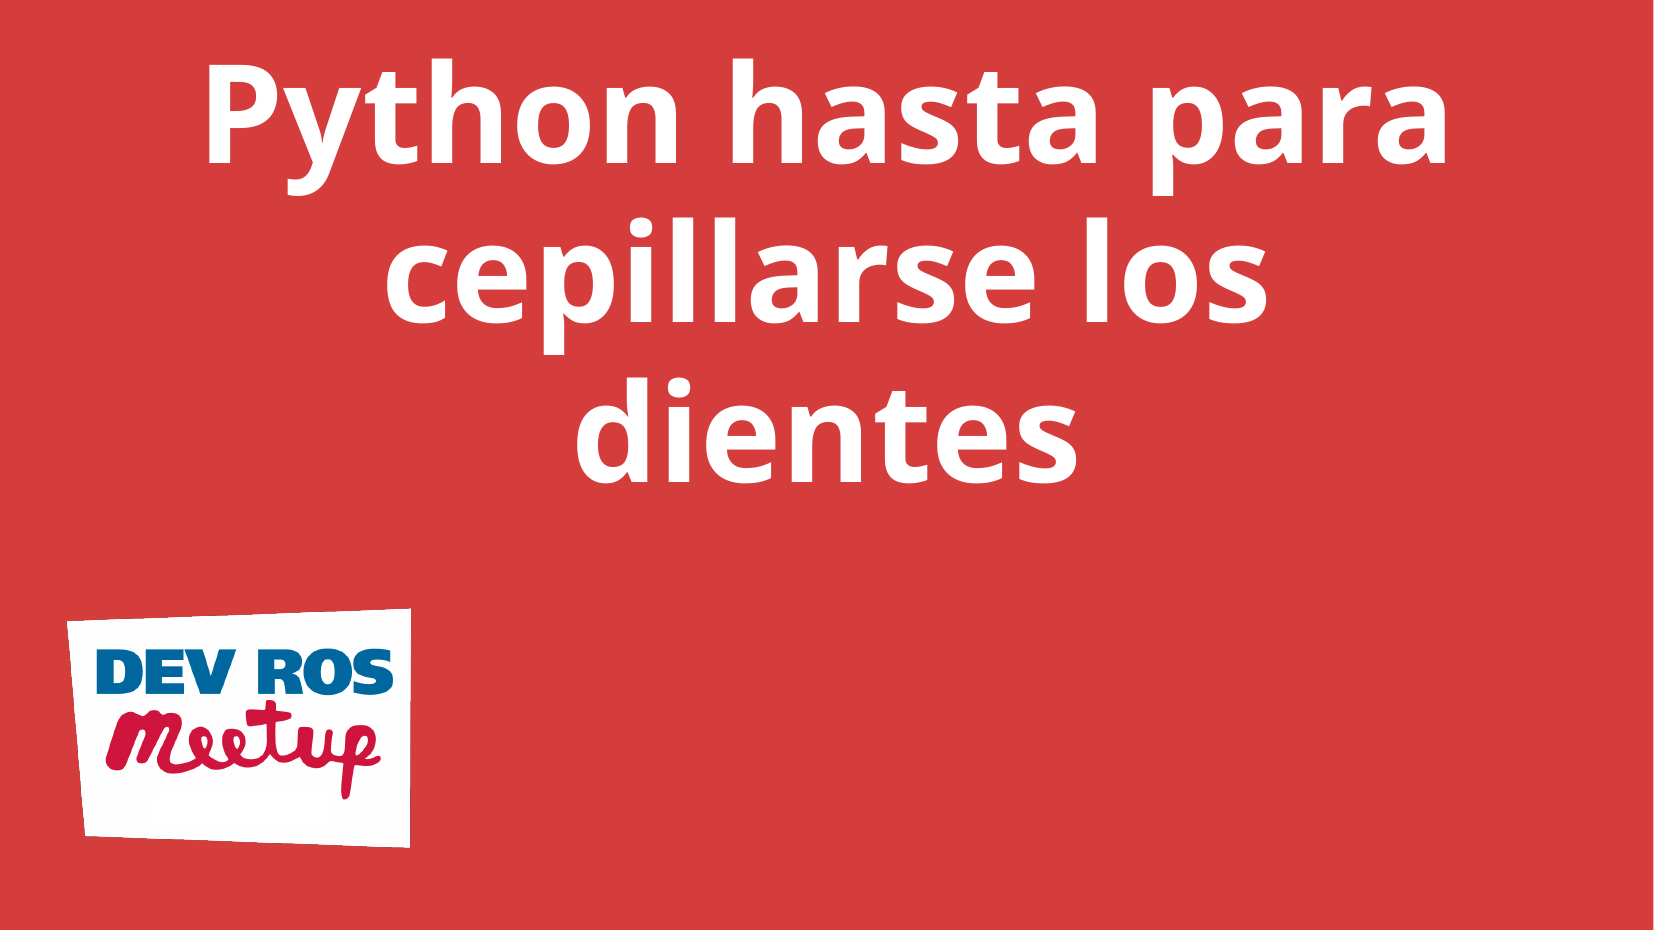

# Python hasta para cepillarse los dientes